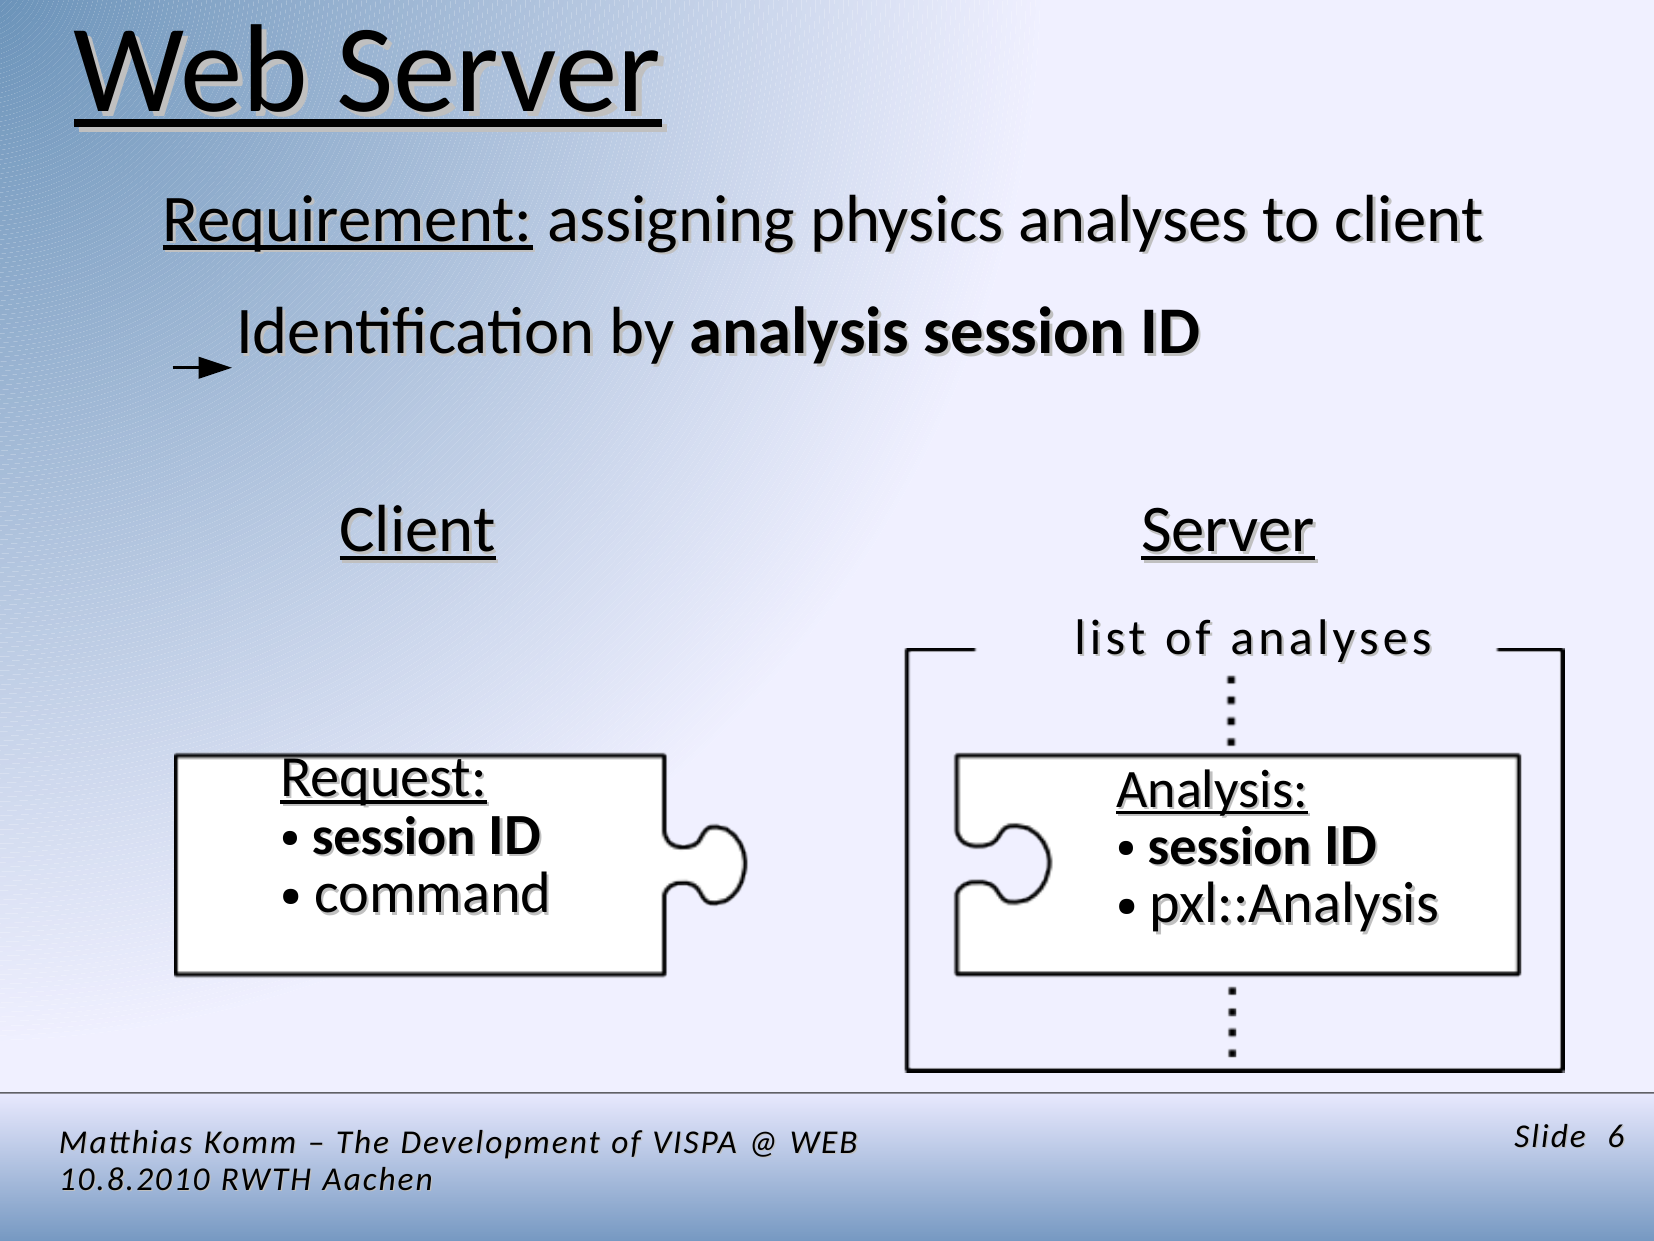

Web Server
Requirement: assigning physics analyses to client
	Identification by analysis session ID
Client
Server
list of analyses
Request:
 session ID
 command
Analysis:
 session ID
 pxl::Analysis
6
Matthias Komm